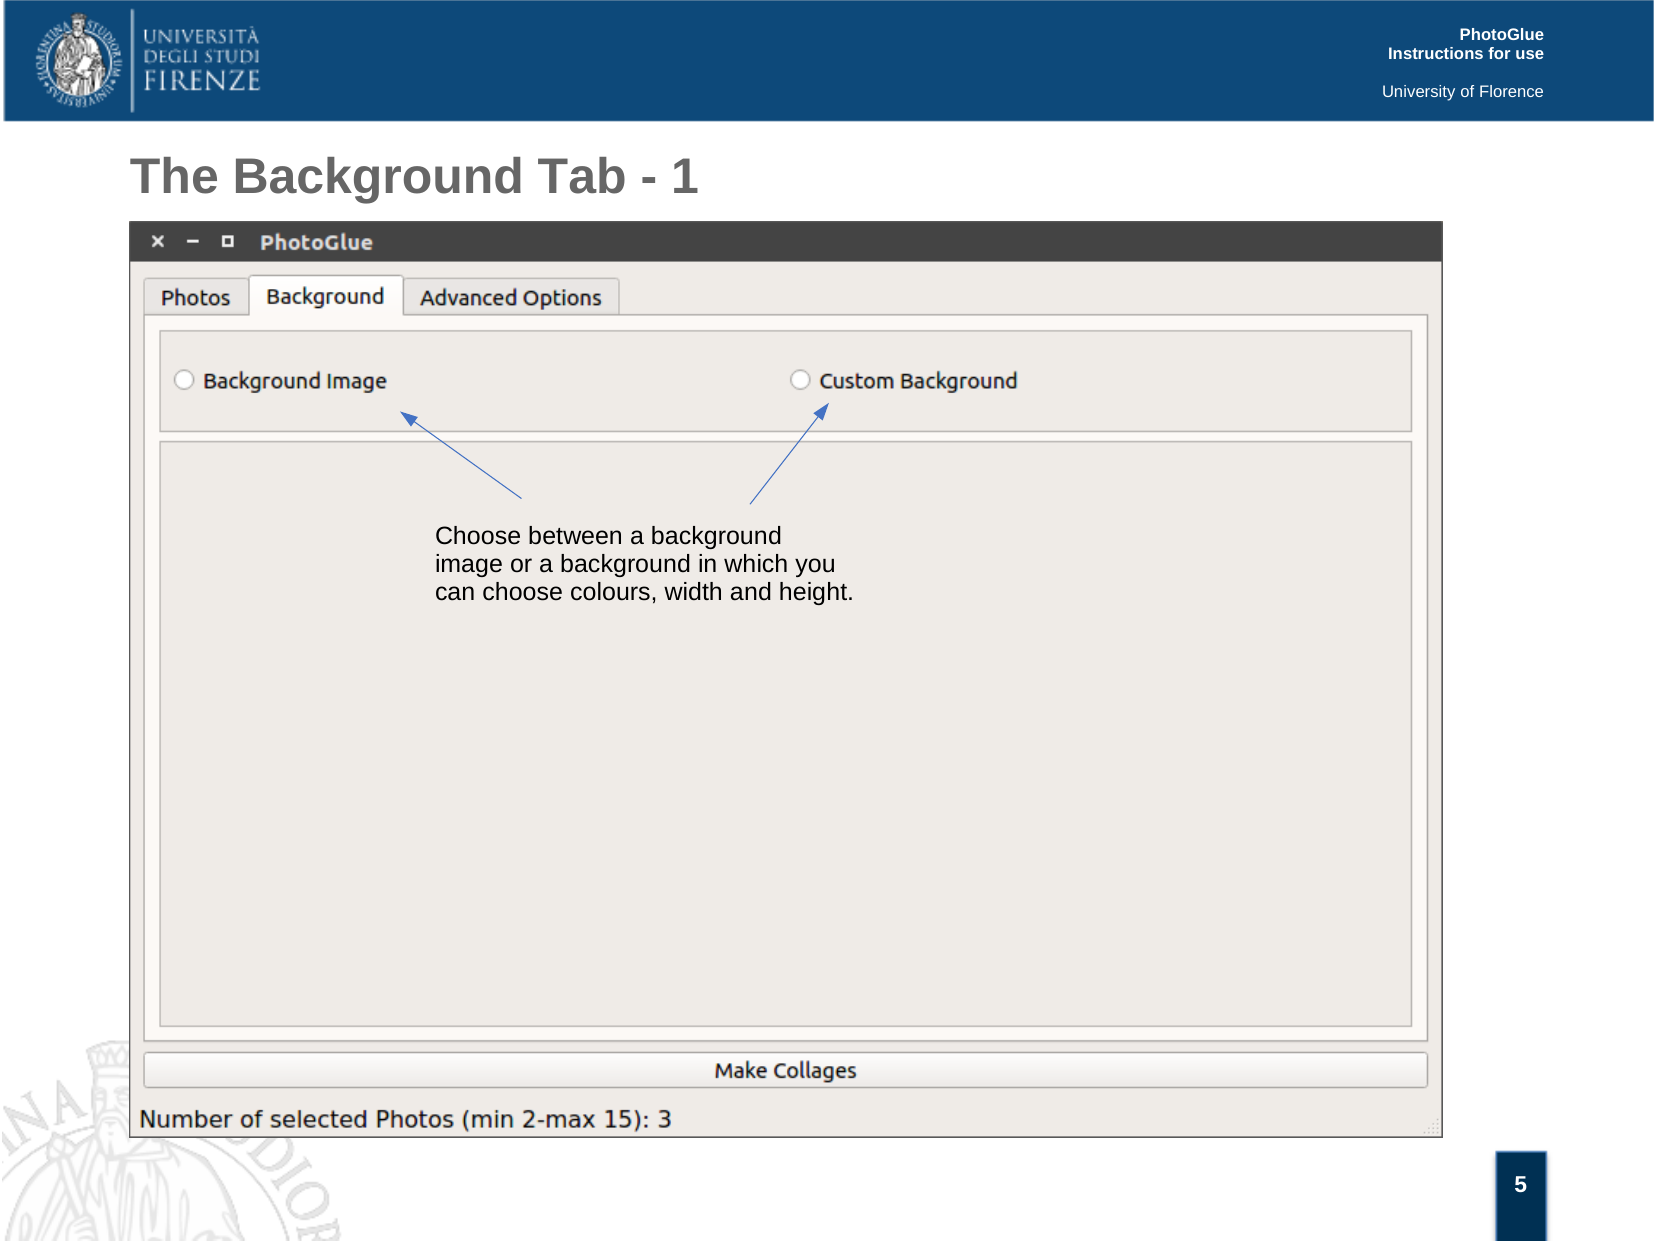

PhotoGlue
 Instructions for use
University of Florence
The Background Tab - 1
Choose between a background image or a background in which you can choose colours, width and height.
5